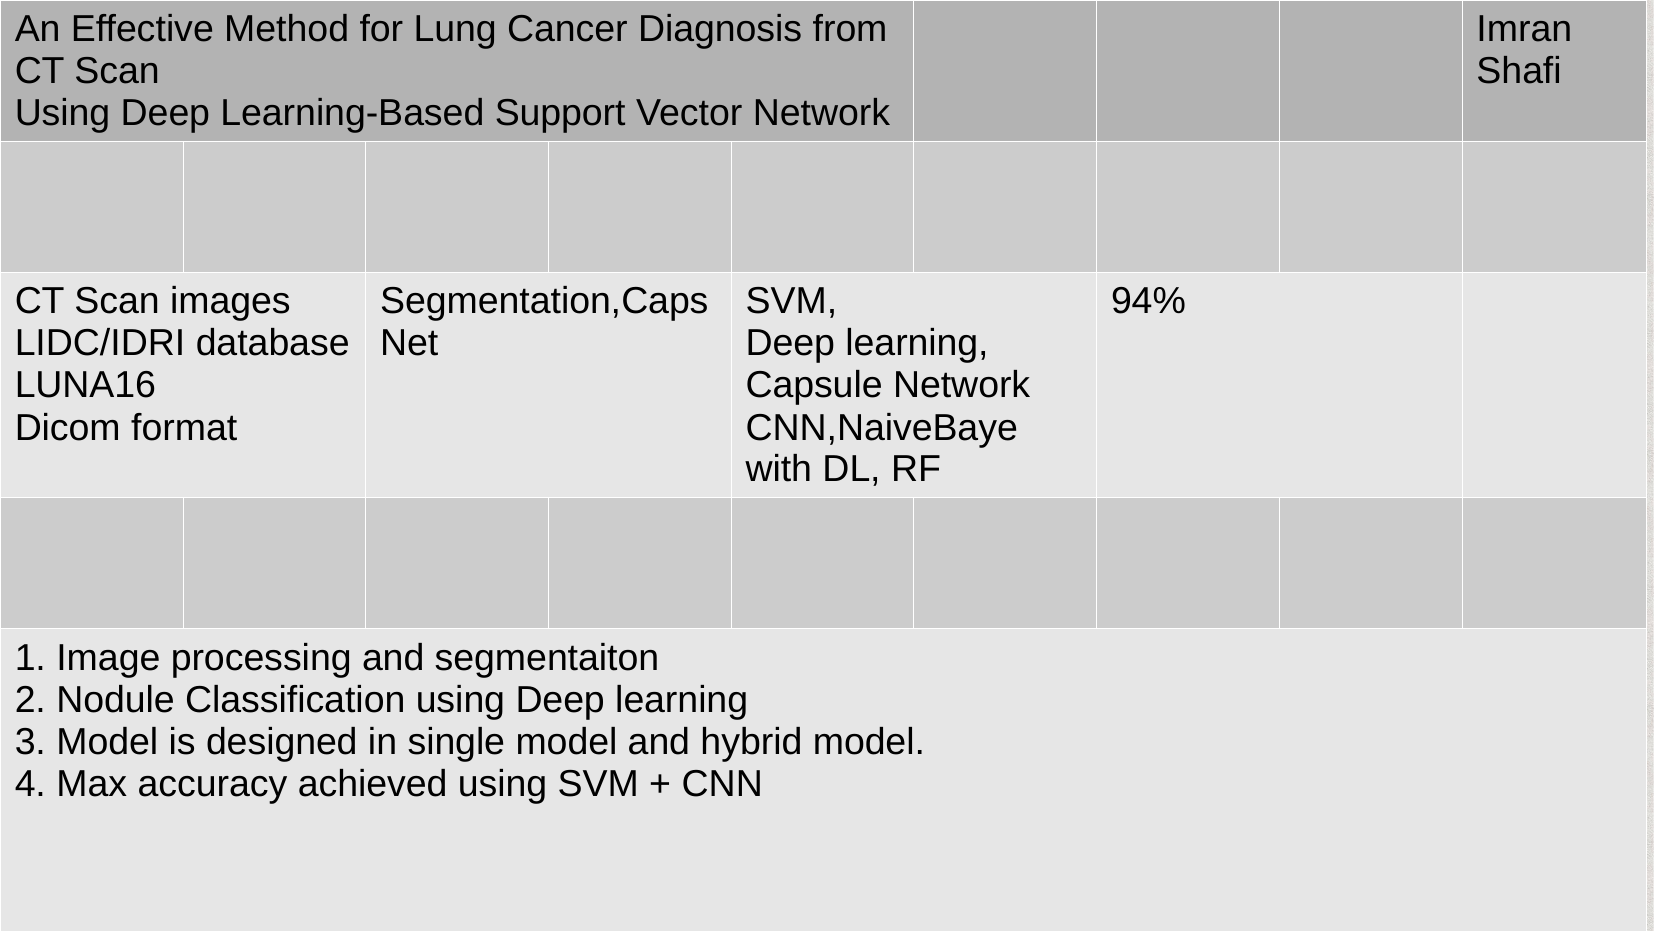

| An Effective Method for Lung Cancer Diagnosis from CT Scan Using Deep Learning-Based Support Vector Network | | | | | | | | Imran Shafi |
| --- | --- | --- | --- | --- | --- | --- | --- | --- |
| | | | | | | | | |
| CT Scan images LIDC/IDRI database LUNA16 Dicom format | | Segmentation,CapsNet | | SVM, Deep learning, Capsule Network CNN,NaiveBaye with DL, RF | | 94% | | |
| | | | | | | | | |
| 1. Image processing and segmentaiton 2. Nodule Classification using Deep learning 3. Model is designed in single model and hybrid model. 4. Max accuracy achieved using SVM + CNN | | | | | | | | |
| | | | | | | | | |